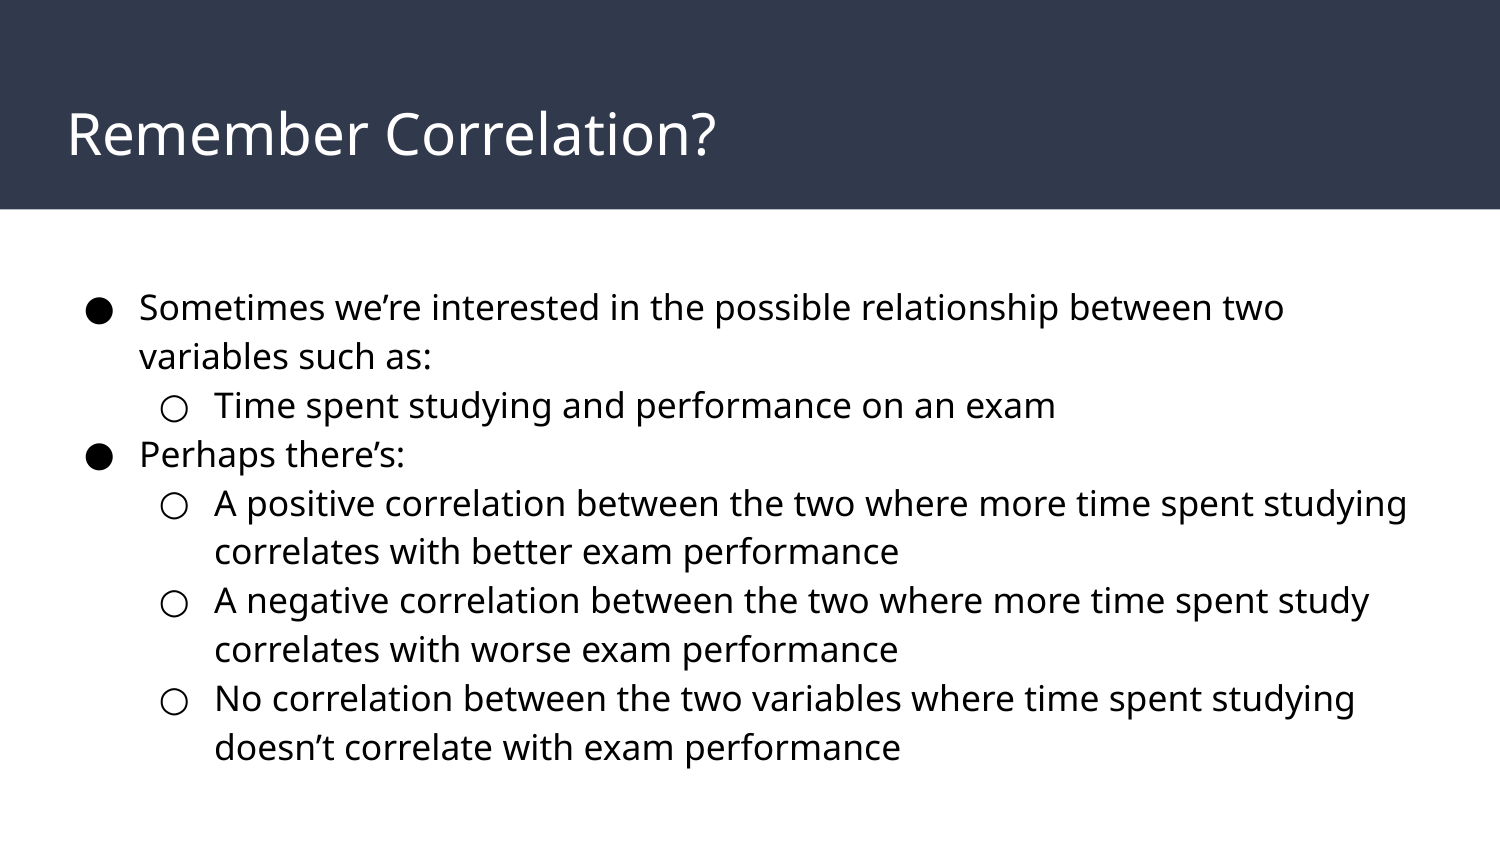

# Remember Correlation?
Sometimes we’re interested in the possible relationship between two variables such as:
Time spent studying and performance on an exam
Perhaps there’s:
A positive correlation between the two where more time spent studying correlates with better exam performance
A negative correlation between the two where more time spent study correlates with worse exam performance
No correlation between the two variables where time spent studying doesn’t correlate with exam performance